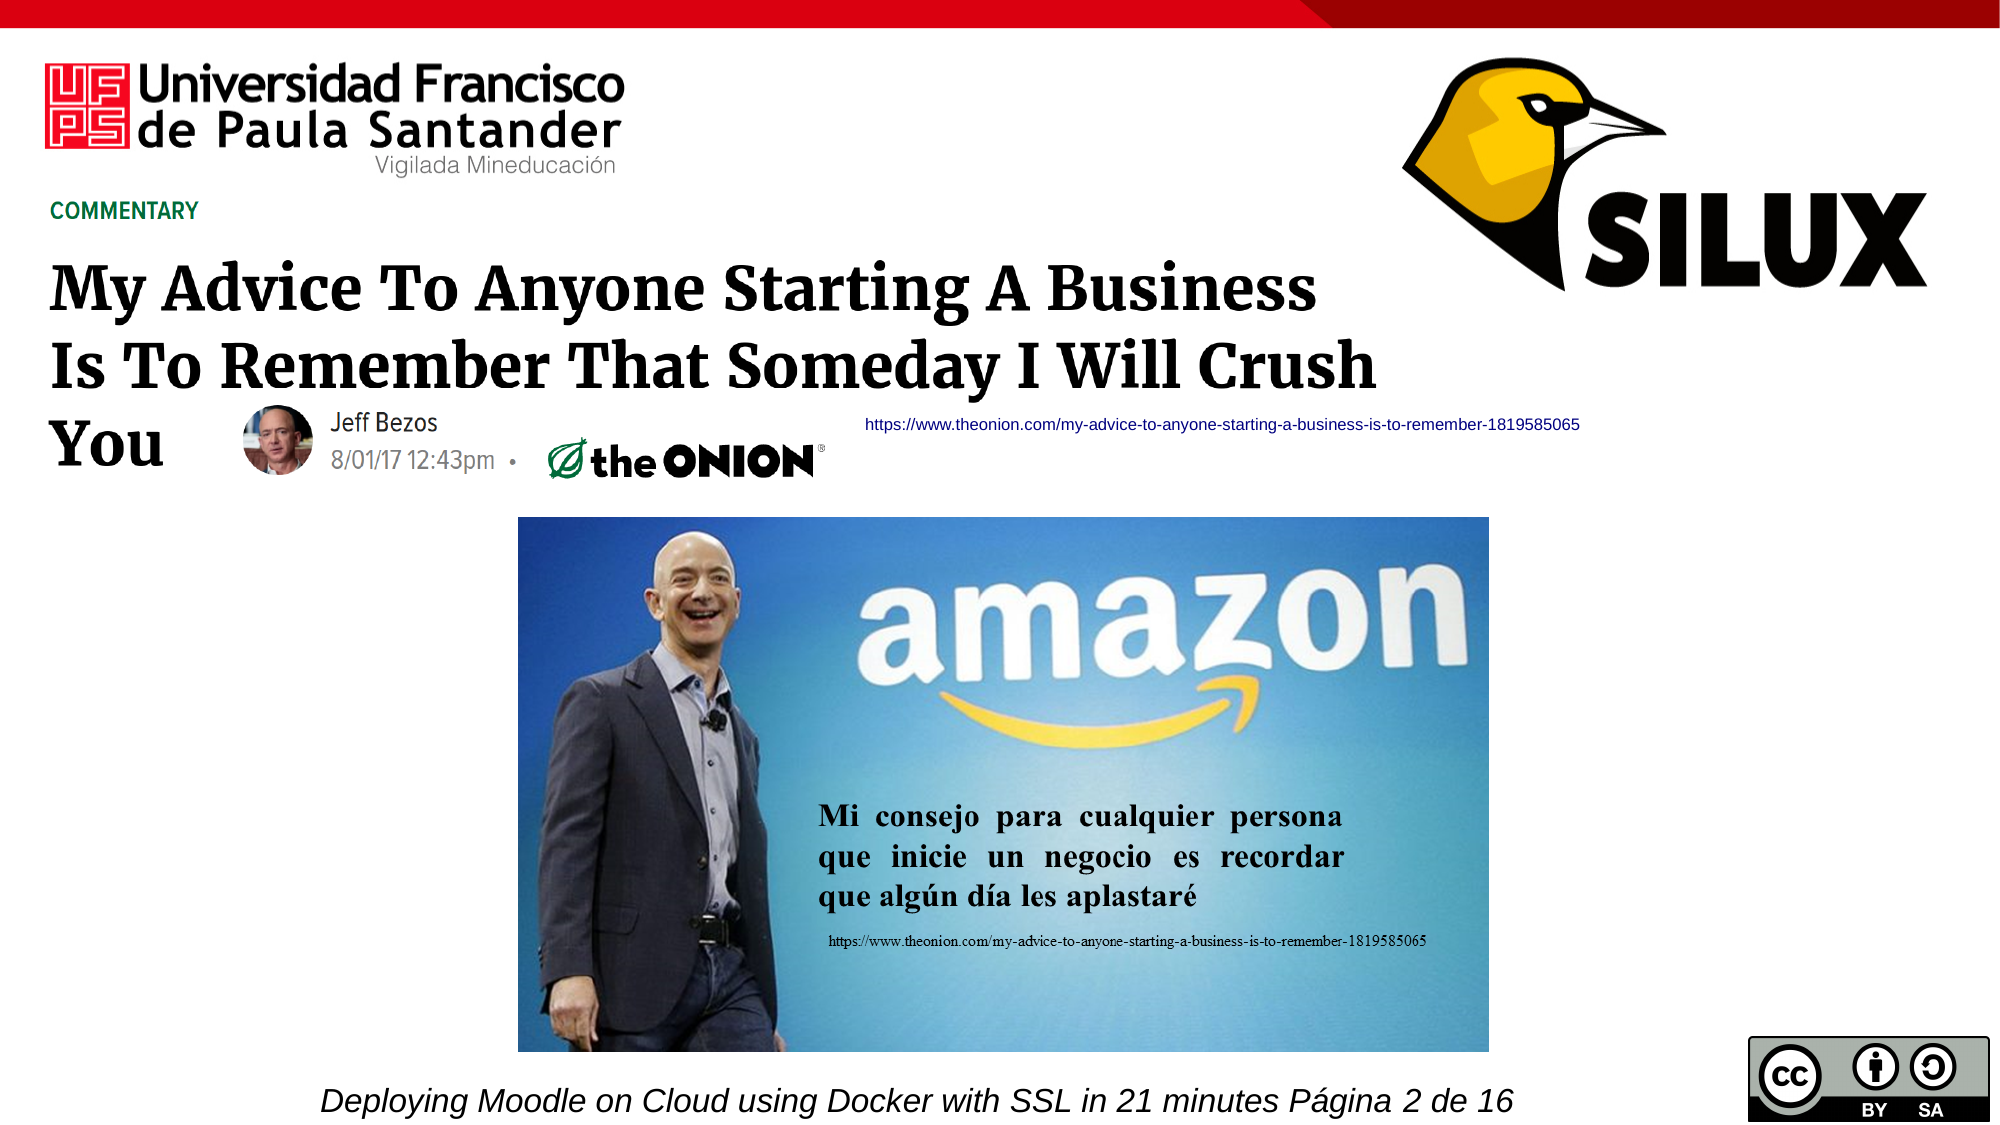

https://www.theonion.com/my-advice-to-anyone-starting-a-business-is-to-remember-1819585065
Deploying Moodle on Cloud using Docker with SSL in 21 minutes Página de 16